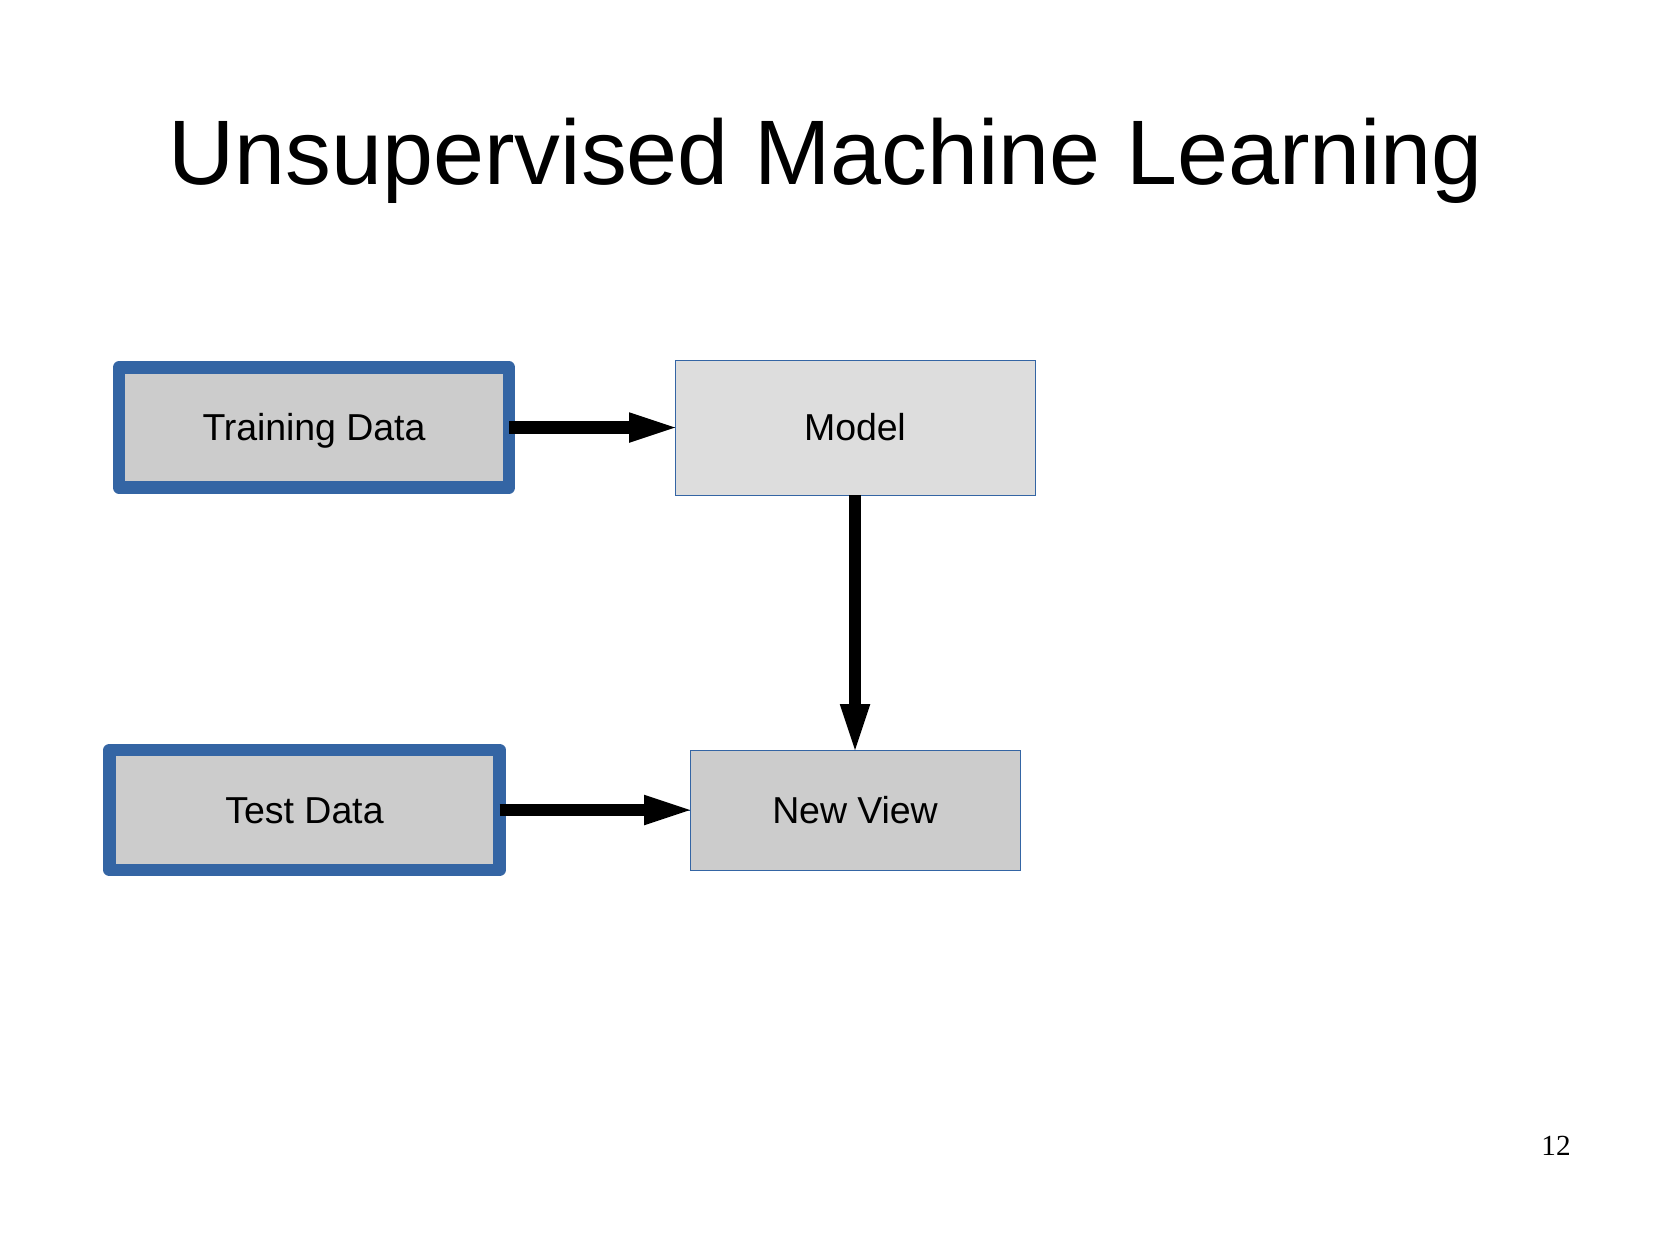

# Unsupervised Machine Learning
Model
Training Data
Test Data
New View
12